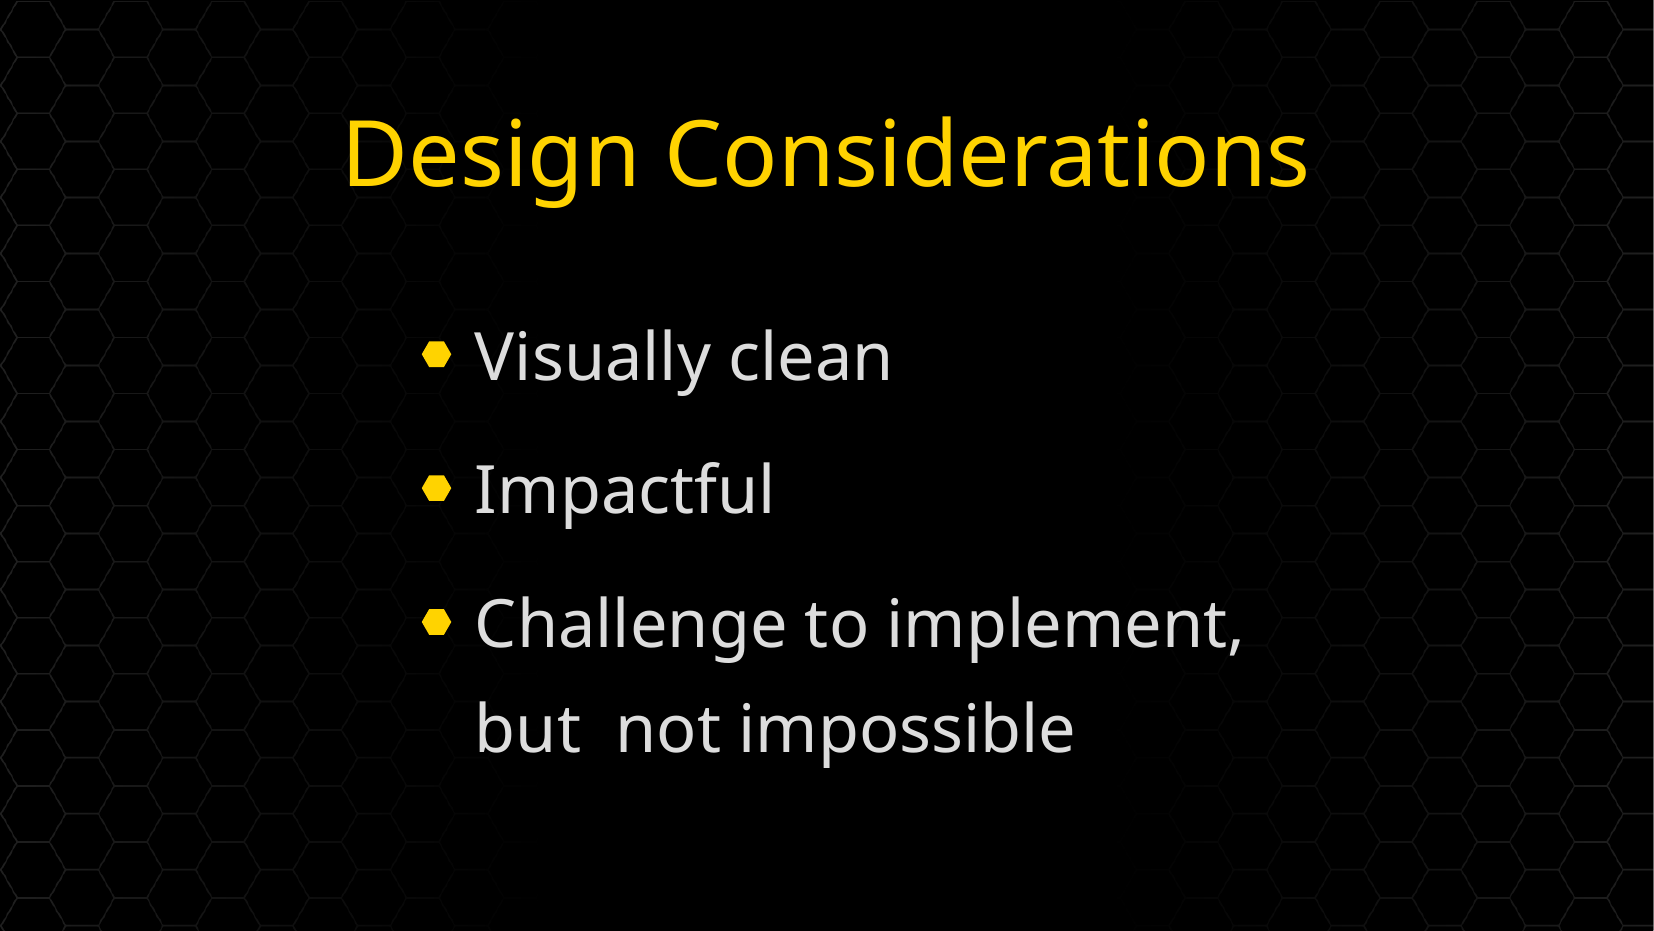

# Design Considerations
Visually clean
Impactful
Challenge to implement, but not impossible